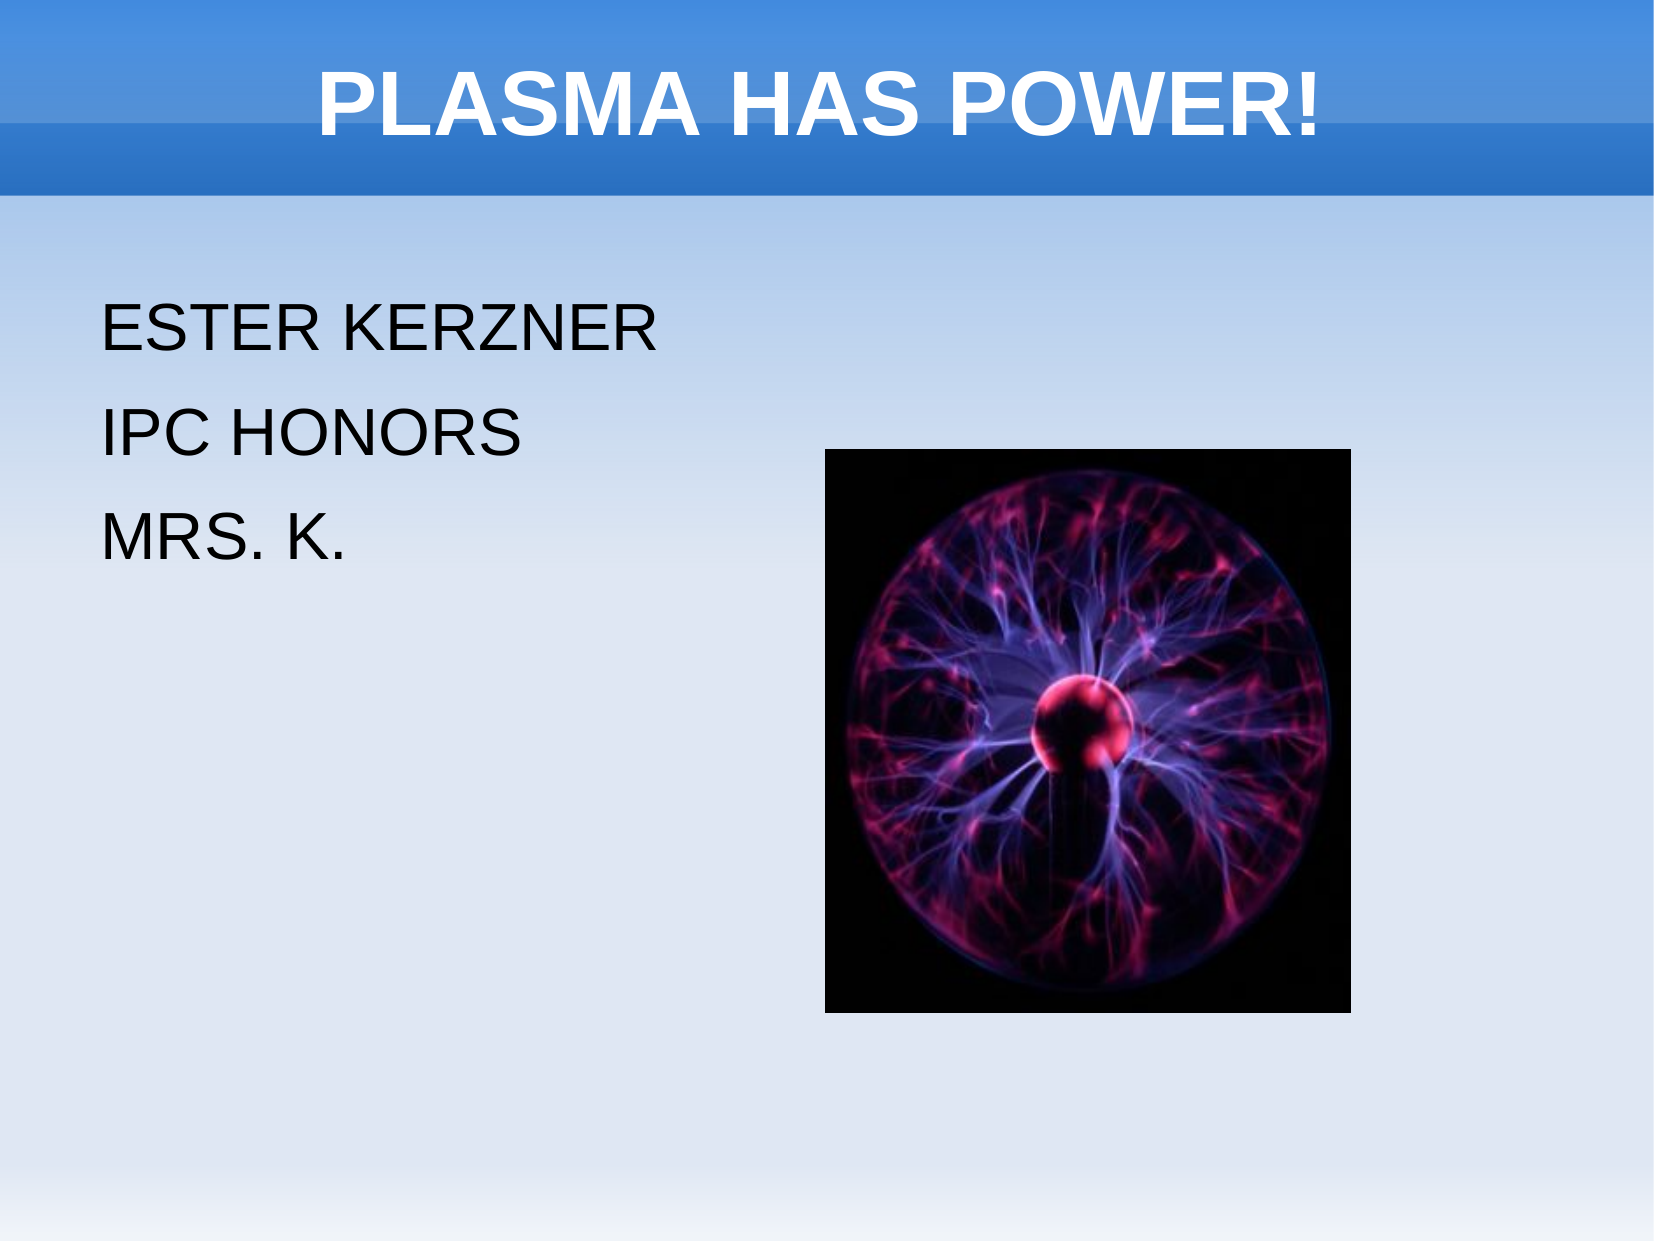

# PLASMA HAS POWER!
ESTER KERZNER
IPC HONORS
MRS. K.